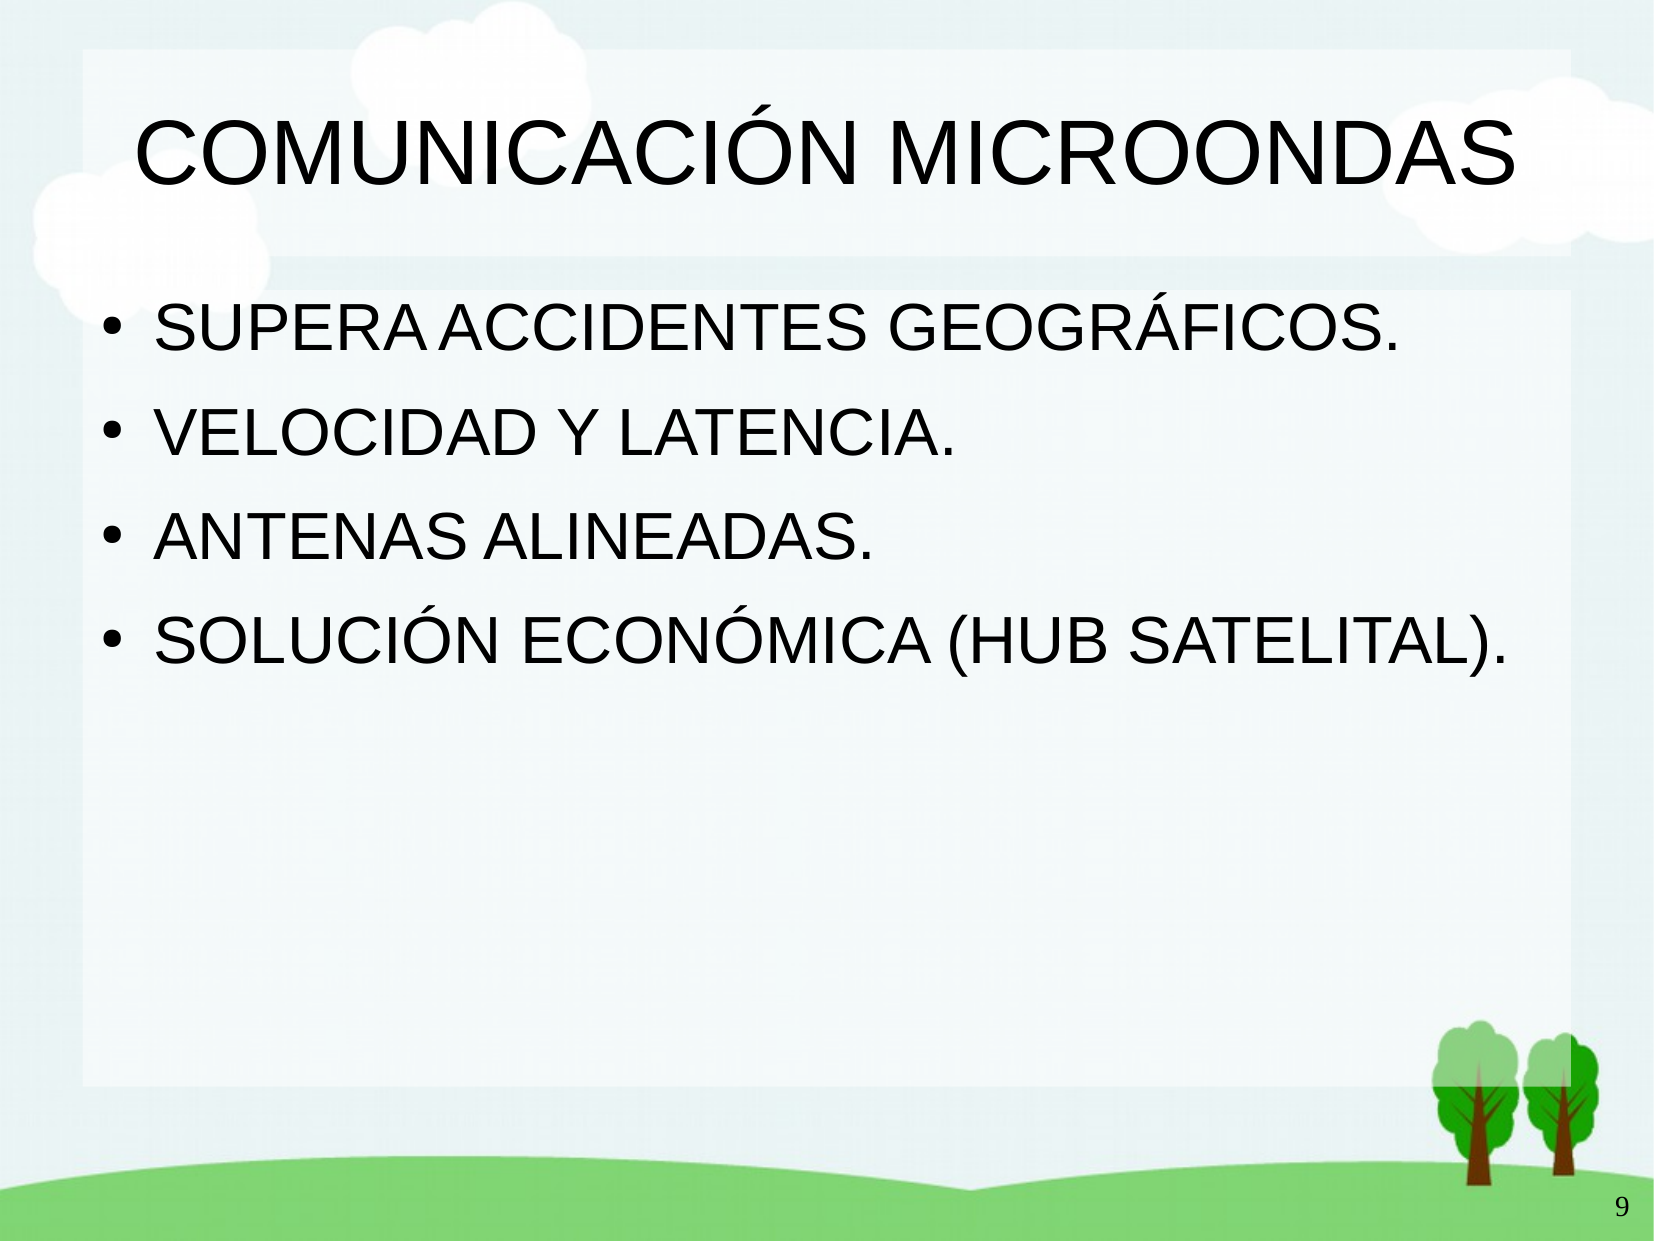

# COMUNICACIÓN MICROONDAS
SUPERA ACCIDENTES GEOGRÁFICOS.
VELOCIDAD Y LATENCIA.
ANTENAS ALINEADAS.
SOLUCIÓN ECONÓMICA (HUB SATELITAL).
9